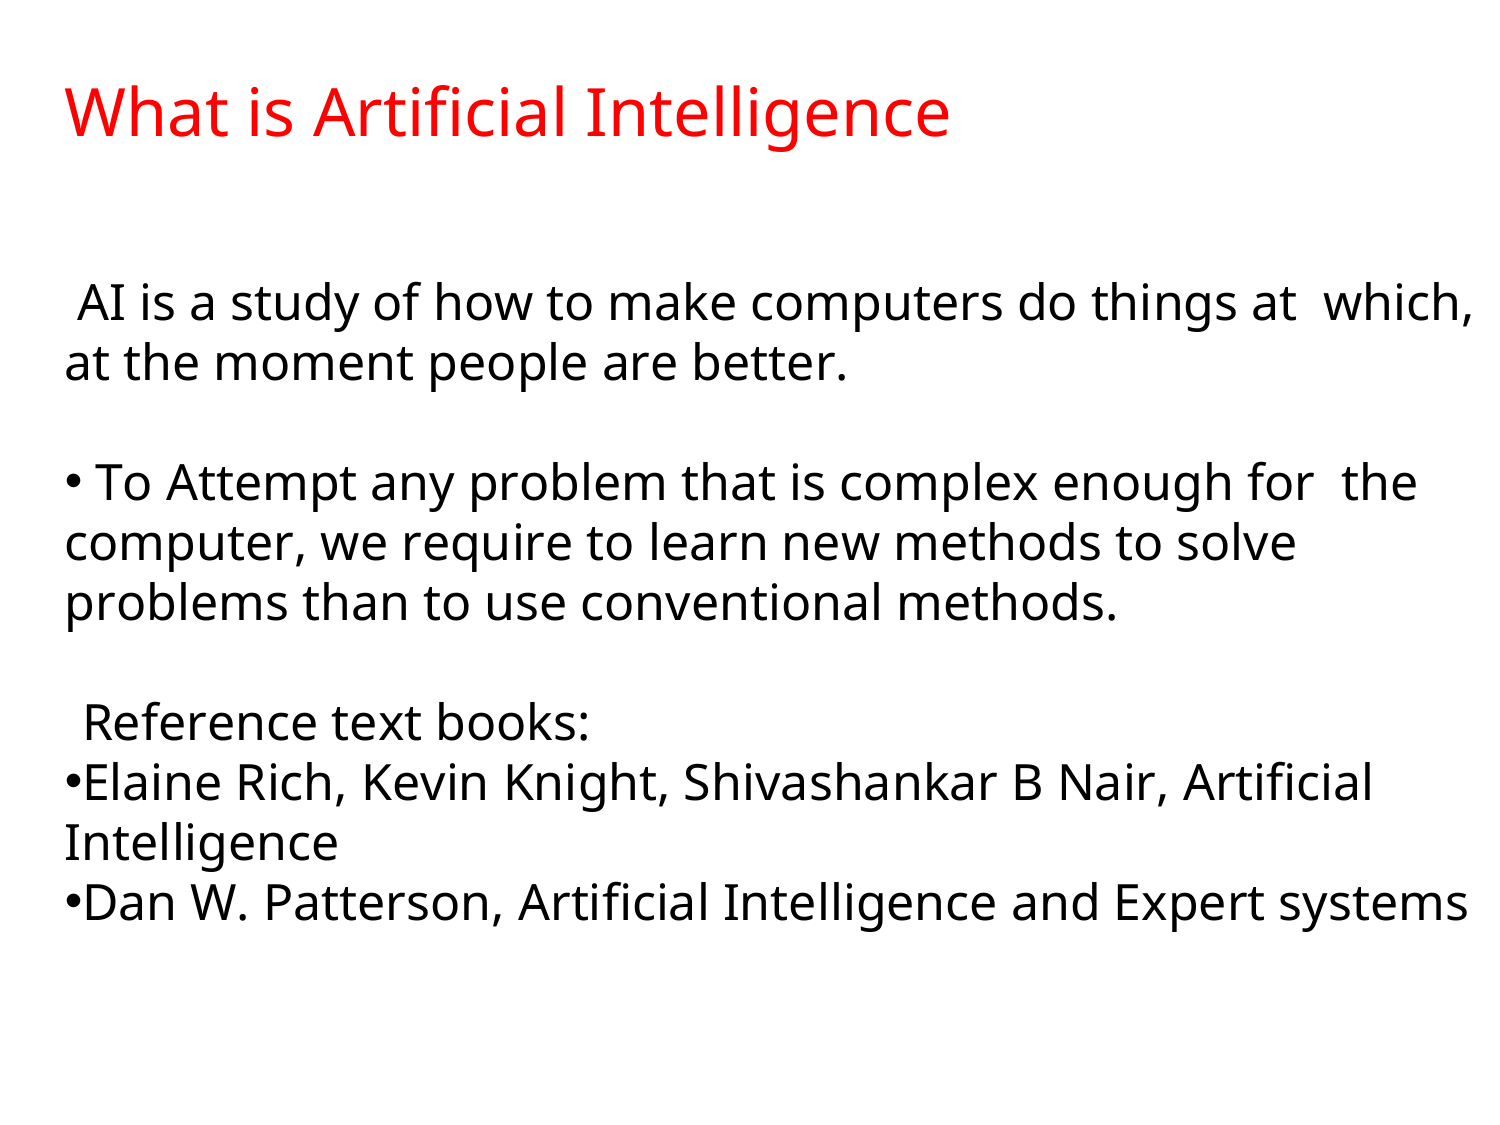

What is Artificial Intelligence
 AI is a study of how to make computers do things at which, at the moment people are better.
 To Attempt any problem that is complex enough for the computer, we require to learn new methods to solve problems than to use conventional methods.
Reference text books:
Elaine Rich, Kevin Knight, Shivashankar B Nair, Artificial Intelligence
Dan W. Patterson, Artificial Intelligence and Expert systems
g